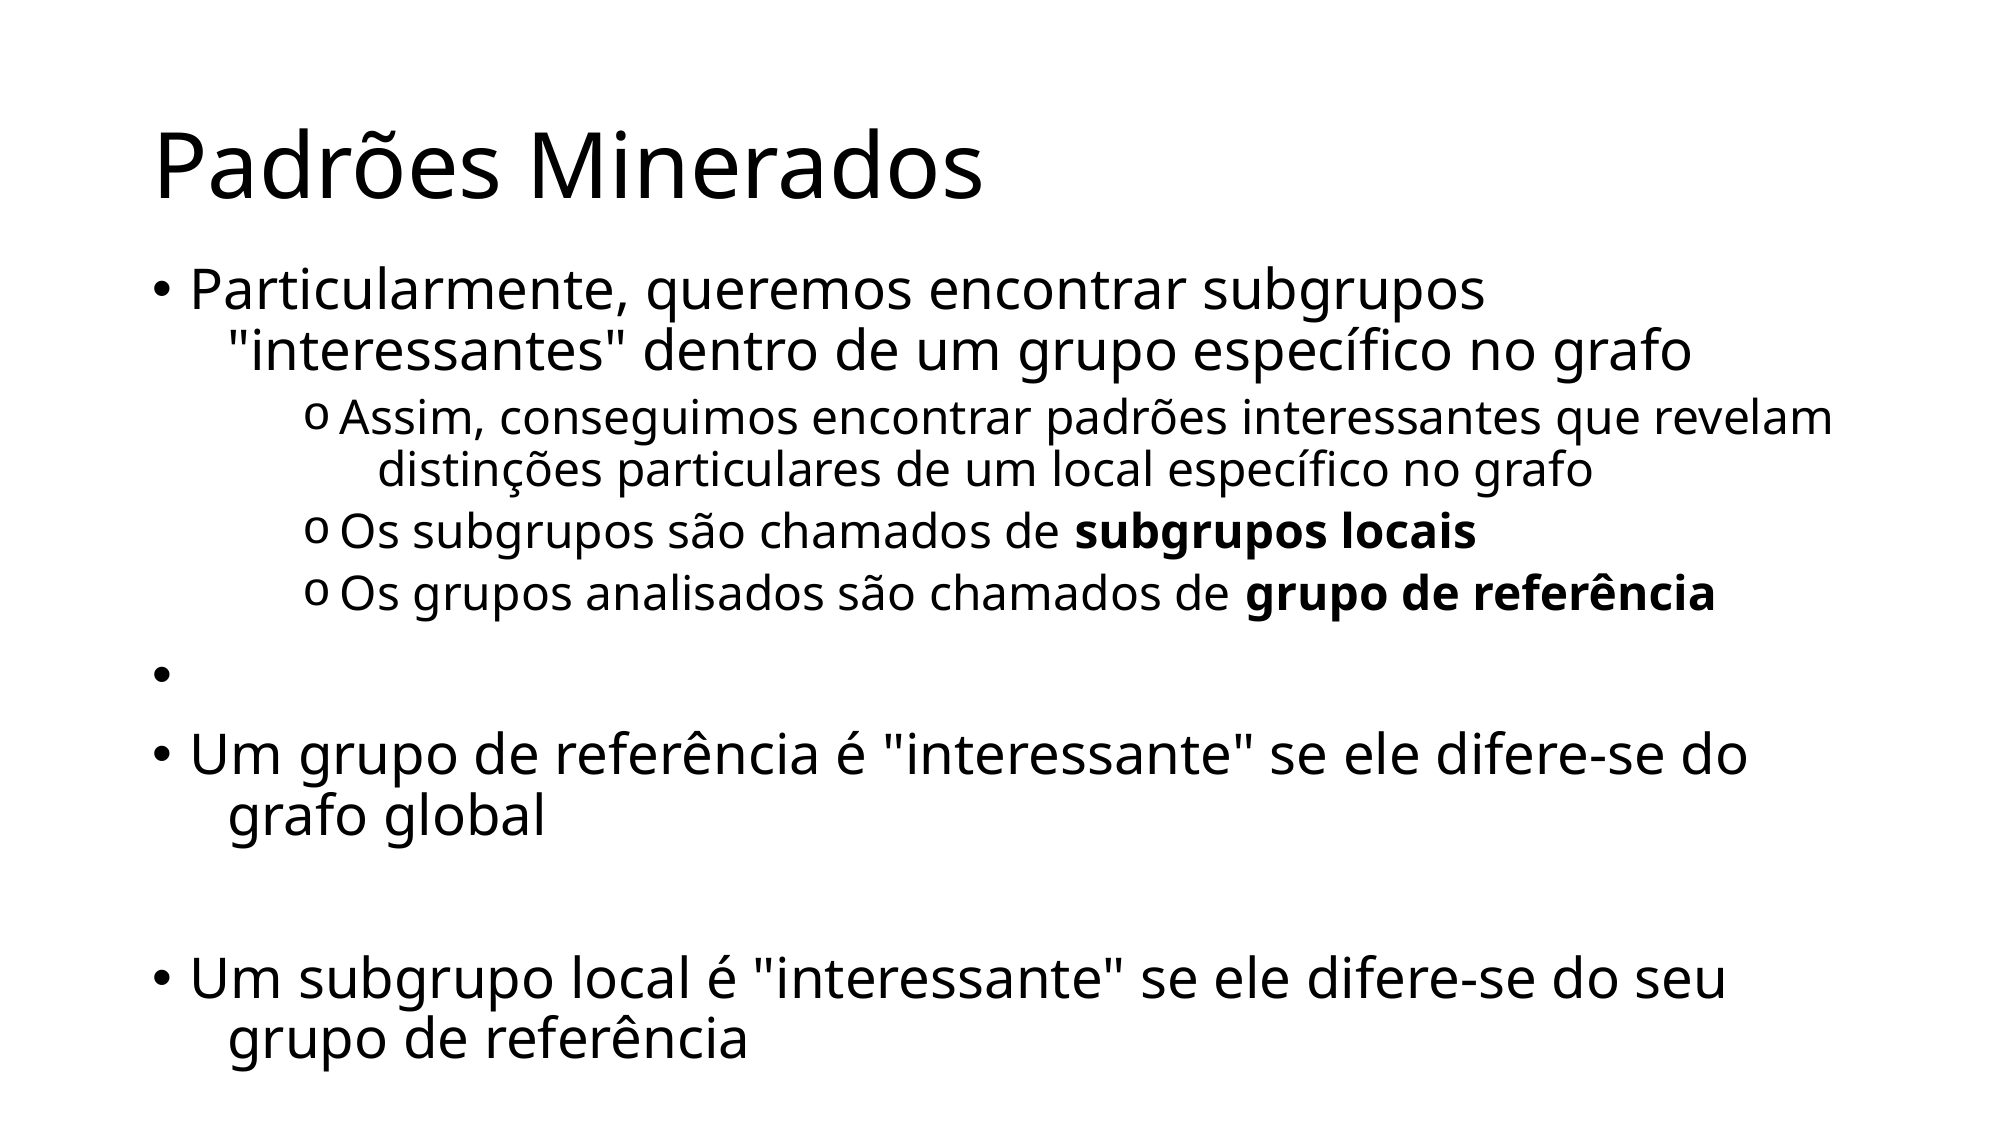

# Padrões Minerados
Particularmente, queremos encontrar subgrupos "interessantes" dentro de um grupo específico no grafo
Assim, conseguimos encontrar padrões interessantes que revelam distinções particulares de um local específico no grafo
Os subgrupos são chamados de subgrupos locais
Os grupos analisados são chamados de grupo de referência
Um grupo de referência é "interessante" se ele difere-se do grafo global
Um subgrupo local é "interessante" se ele difere-se do seu grupo de referência